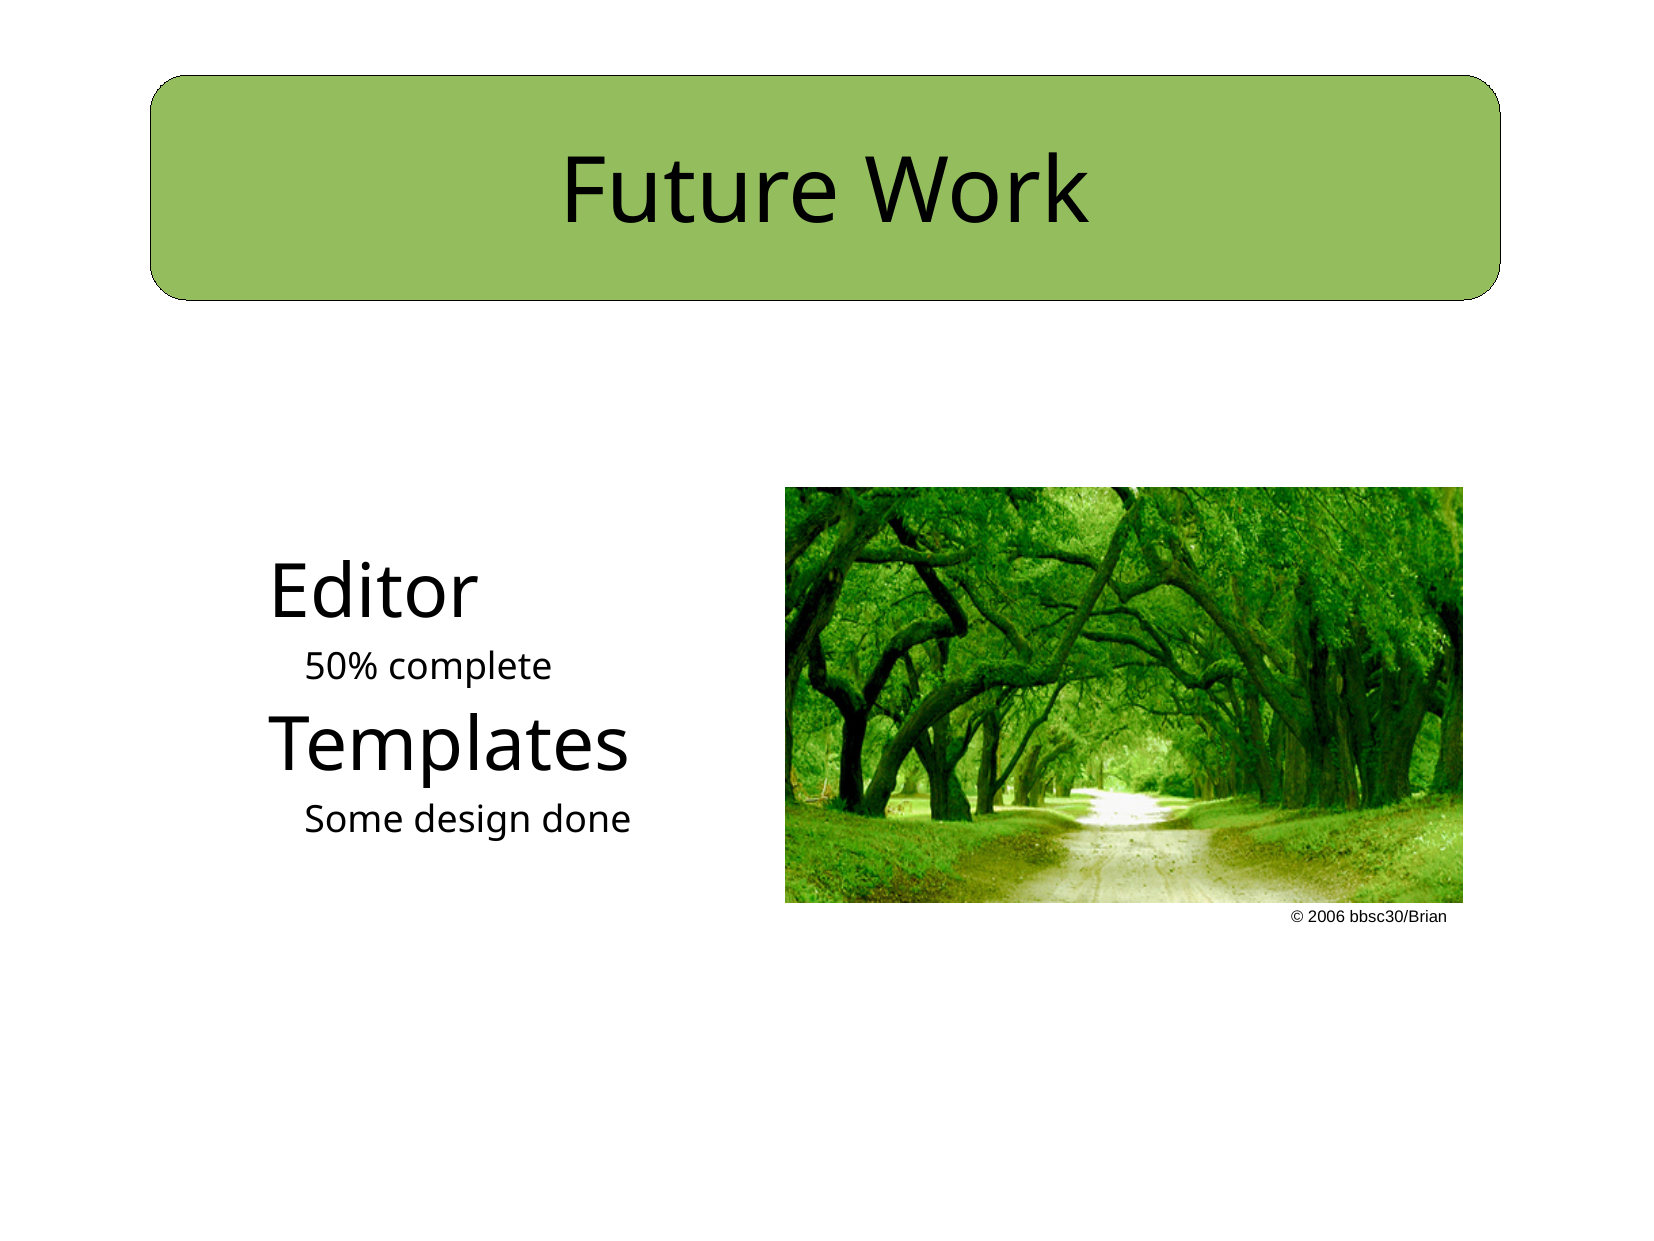

Future Work
Editor
50% complete
Templates
Some design done
© 2006 bbsc30/Brian